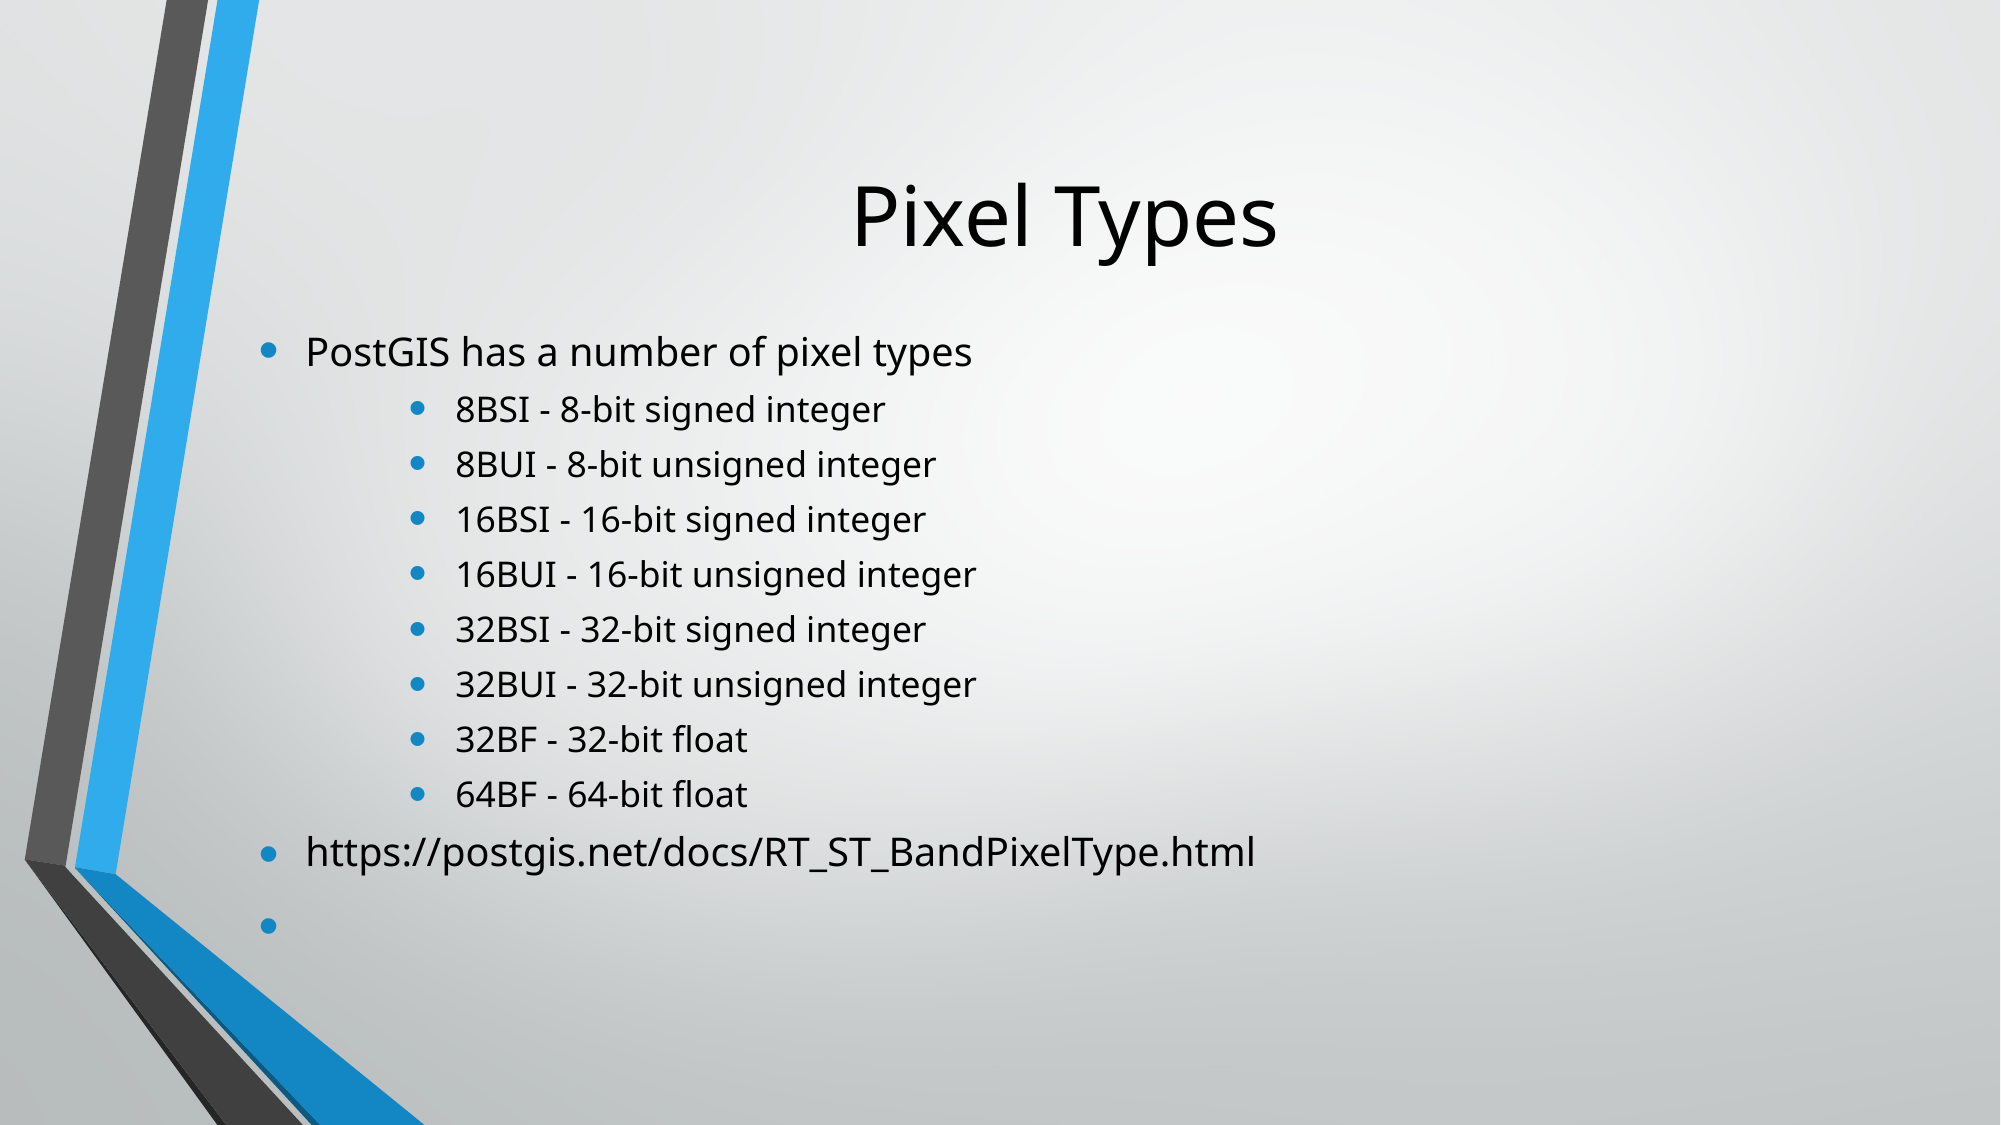

# Pixel Types
PostGIS has a number of pixel types
8BSI - 8-bit signed integer
8BUI - 8-bit unsigned integer
16BSI - 16-bit signed integer
16BUI - 16-bit unsigned integer
32BSI - 32-bit signed integer
32BUI - 32-bit unsigned integer
32BF - 32-bit float
64BF - 64-bit float
https://postgis.net/docs/RT_ST_BandPixelType.html